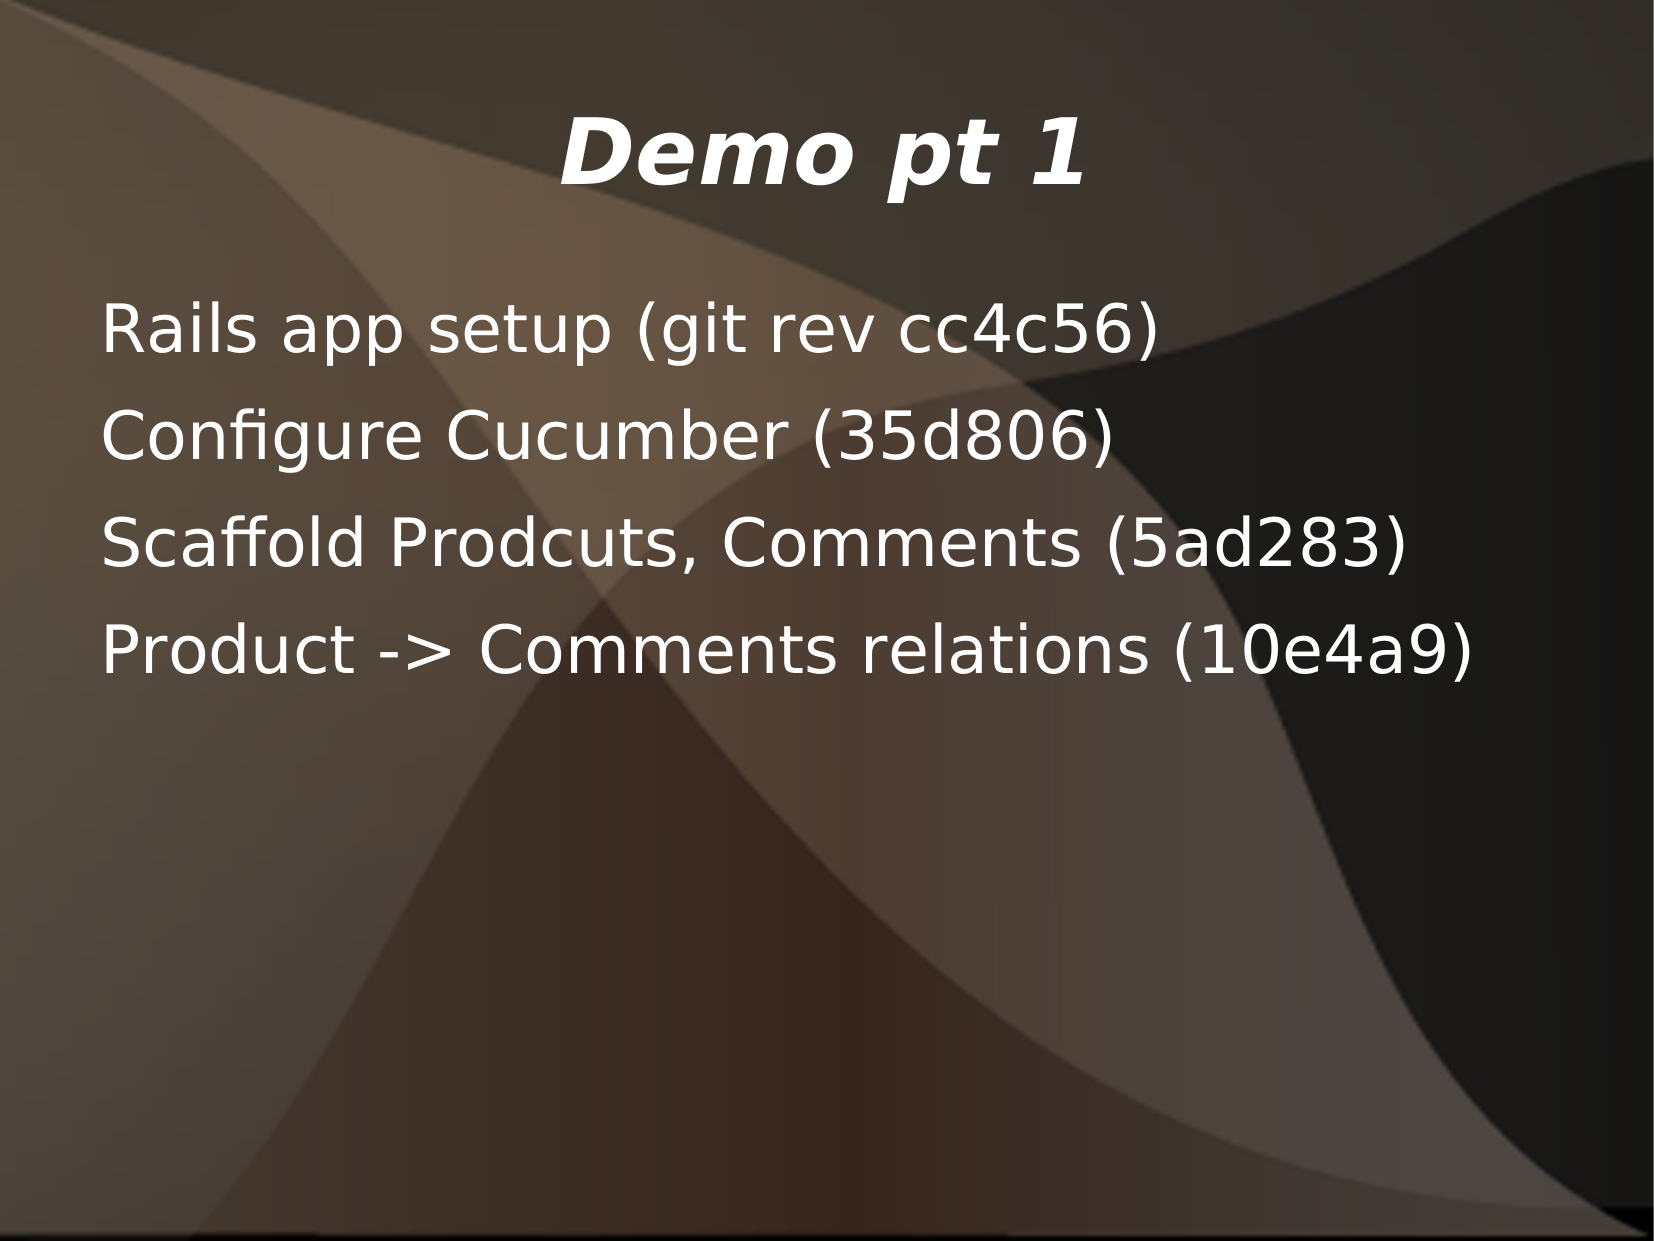

# Demo pt 1
Rails app setup (git rev cc4c56)
Configure Cucumber (35d806)
Scaffold Prodcuts, Comments (5ad283)
Product -> Comments relations (10e4a9)